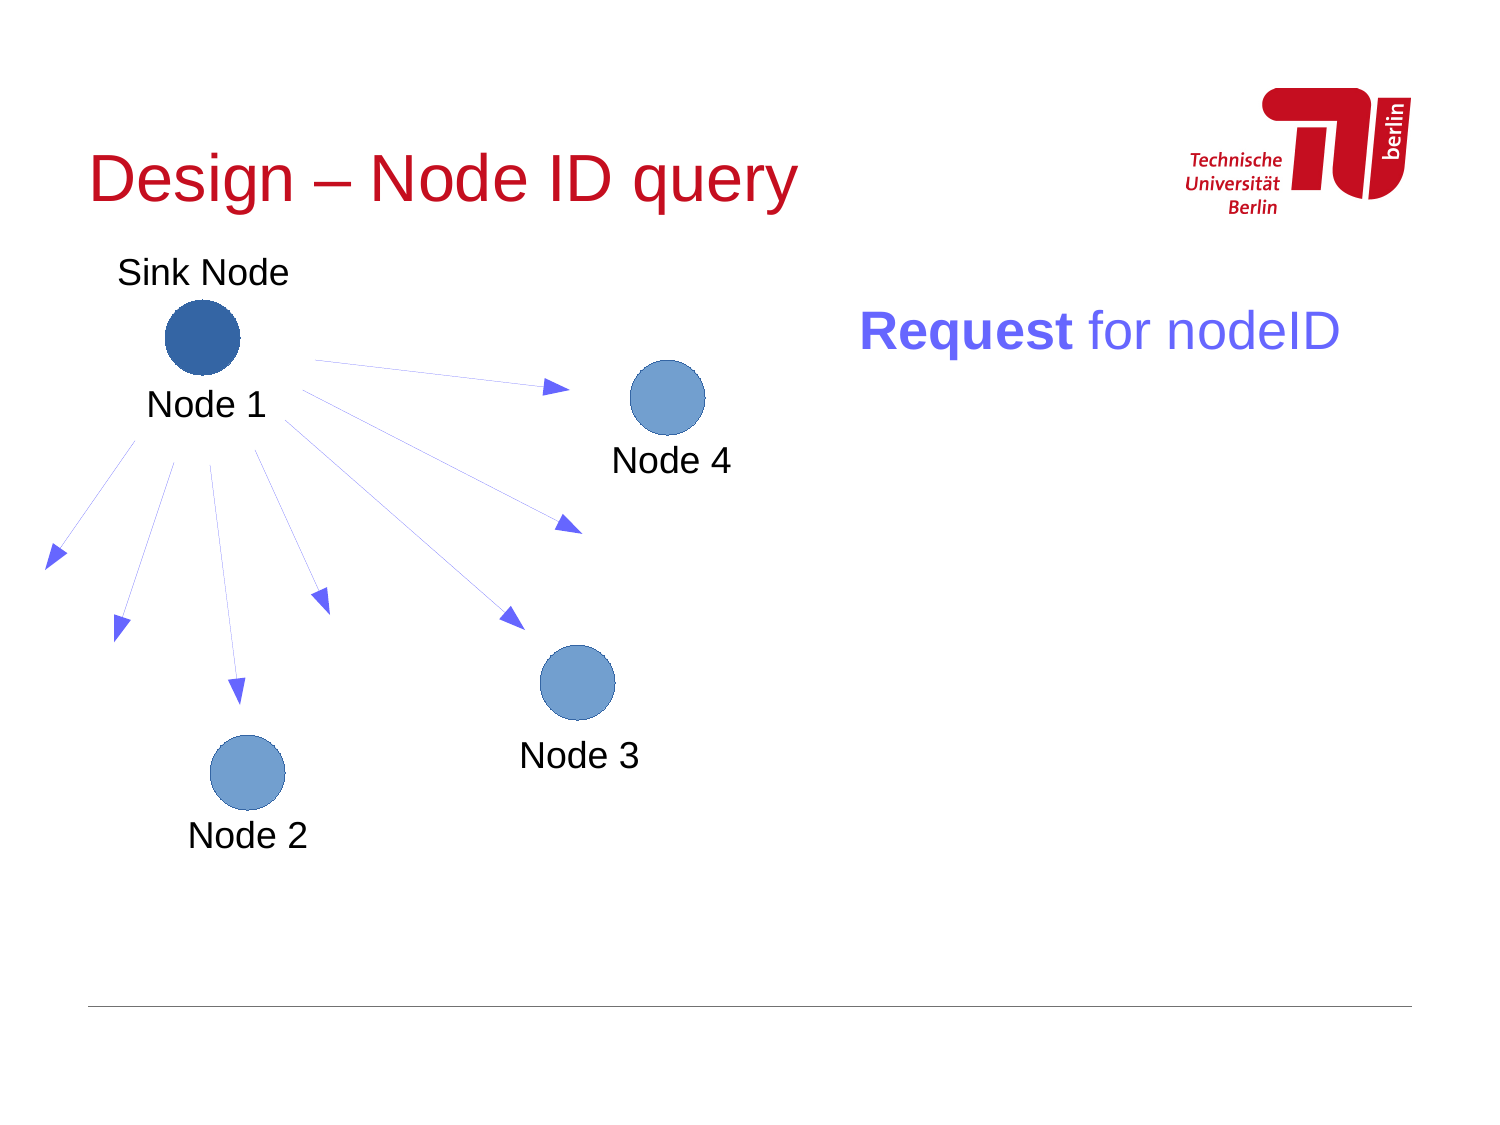

# Design – Node ID query
Sink Node
Request for nodeID
Node 1
Node 4
Node 3
Node 2